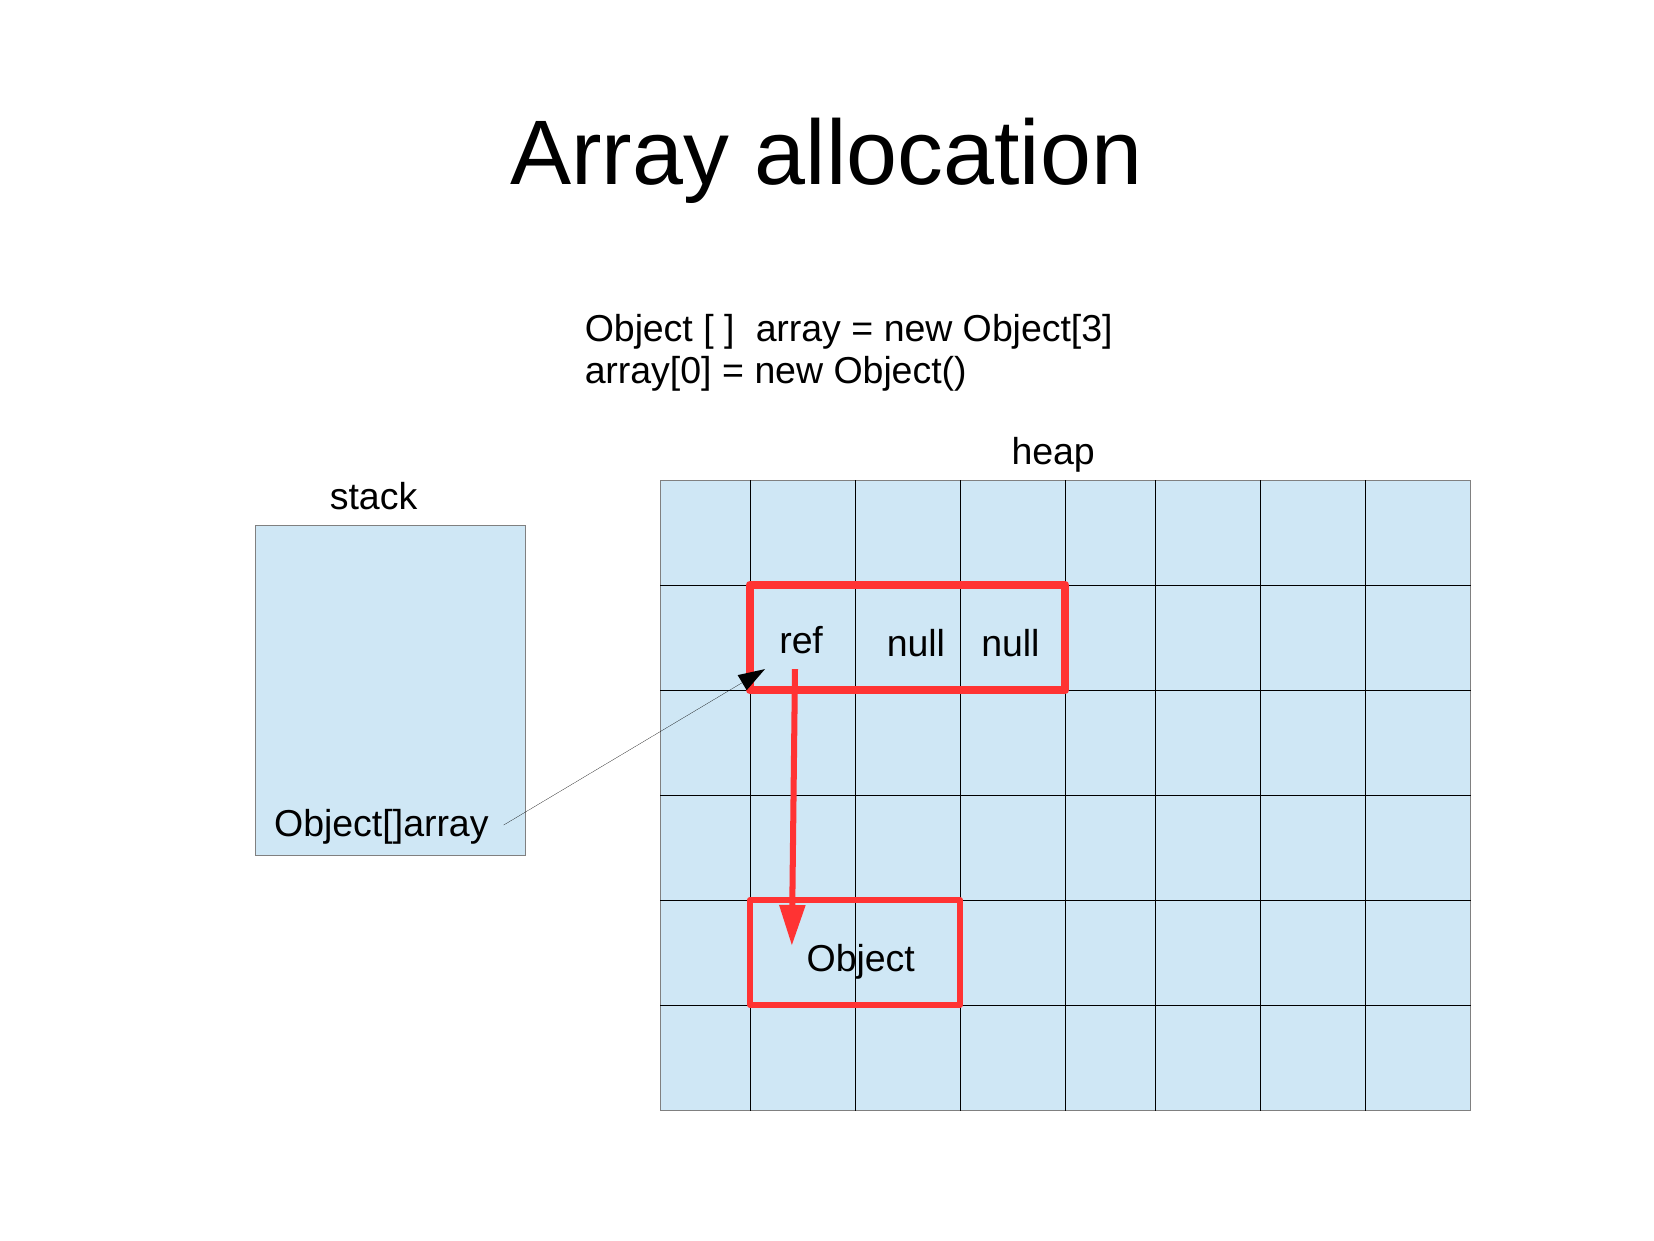

# Array allocation
Object [ ] array = new Object[3]
array[0] = new Object()
heap
stack
 ref
null
null
Object[]array
Object